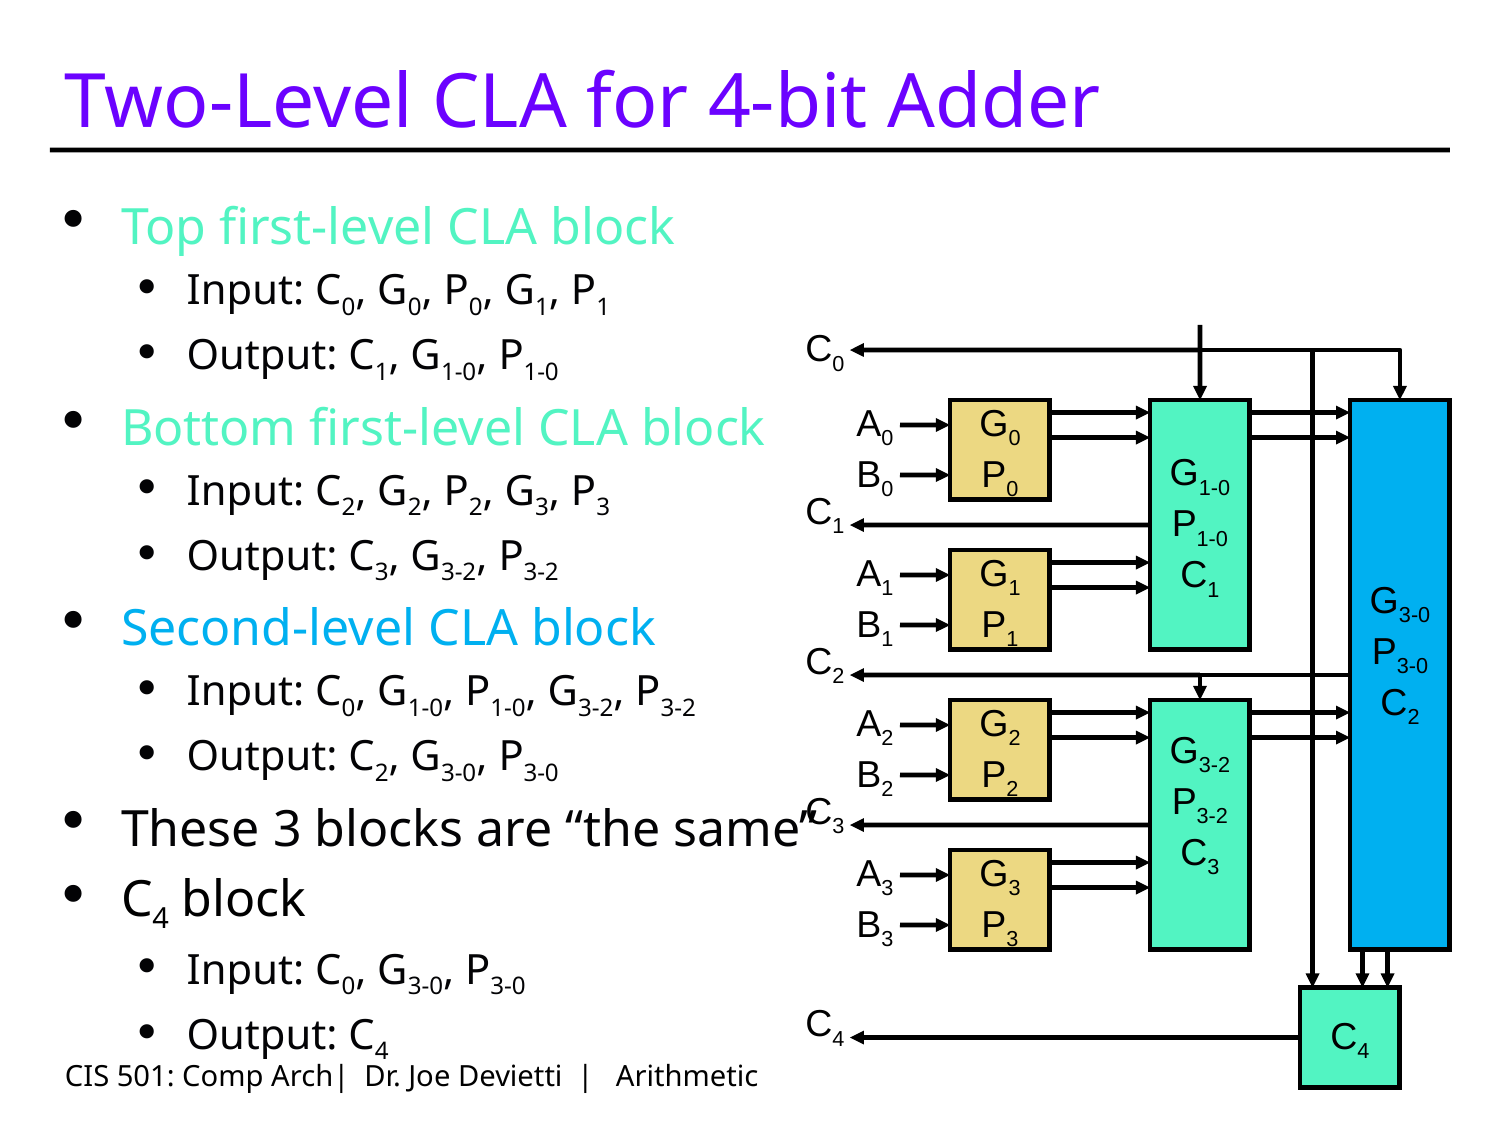

Two-Level CLA for 4-bit Adder
Top first-level CLA block
Input: C0, G0, P0, G1, P1
Output: C1, G1-0, P1-0
Bottom first-level CLA block
Input: C2, G2, P2, G3, P3
Output: C3, G3-2, P3-2
Second-level CLA block
Input: C0, G1-0, P1-0, G3-2, P3-2
Output: C2, G3-0, P3-0
These 3 blocks are “the same”
C4 block
Input: C0, G3-0, P3-0
Output: C4
C0
A0
B0
G0
P0
G1-0
P1-0
C1
G3-0
P3-0
C2
C1
A1
B1
G1
P1
C2
A2
B2
G2
P2
G3-2
P3-2
C3
C3
A3
B3
G3
P3
C4
C4
CIS 501: Comp Arch| Dr. Joe Devietti | Arithmetic
The First three blocks are the same. Each block has two and or terms; the first does c(n-1) * p(n-1) +g(n-1) = c(n); That will compute c1, c3; Each block also computes p( n-1, n-2) = p(n-1) * p(n-2) and
g(n-1, n-2) = g(n-1) + p(n-1) * g(n-2); Those are the three outputs;
With this c(2) = g(1, 0) + p(1, 0) * c(0); first term calculated; Also computes p(3, 0) = p(3, 2) * p(1, 0) ; and
g(3, 0) = g(3, 2) + p(3, 2) * g(1, 0)
In general:
c(n, 0) = g(n-1, 0) + p(n-1, 0) * c(0) defines g, p; now g(n,n) = g(n), p(n, n) = p(0)
p(a, b) = p(a) p(a-1) * … p(b); g(n, 0) = g(n) + p(n) * g(n-1, 0);
g(n, 0) = g(n, b) + p(n, b) * g(b-1, 0) ex: g(3, 0 ) = g(3, 2) + p(3, 2) * g(1, 0)
c(n, 0) = g(n-1, a) + p(n-1, a) C(a, 0)
C(4, 0) = g(3, 0) + p(3, 0) C(0)